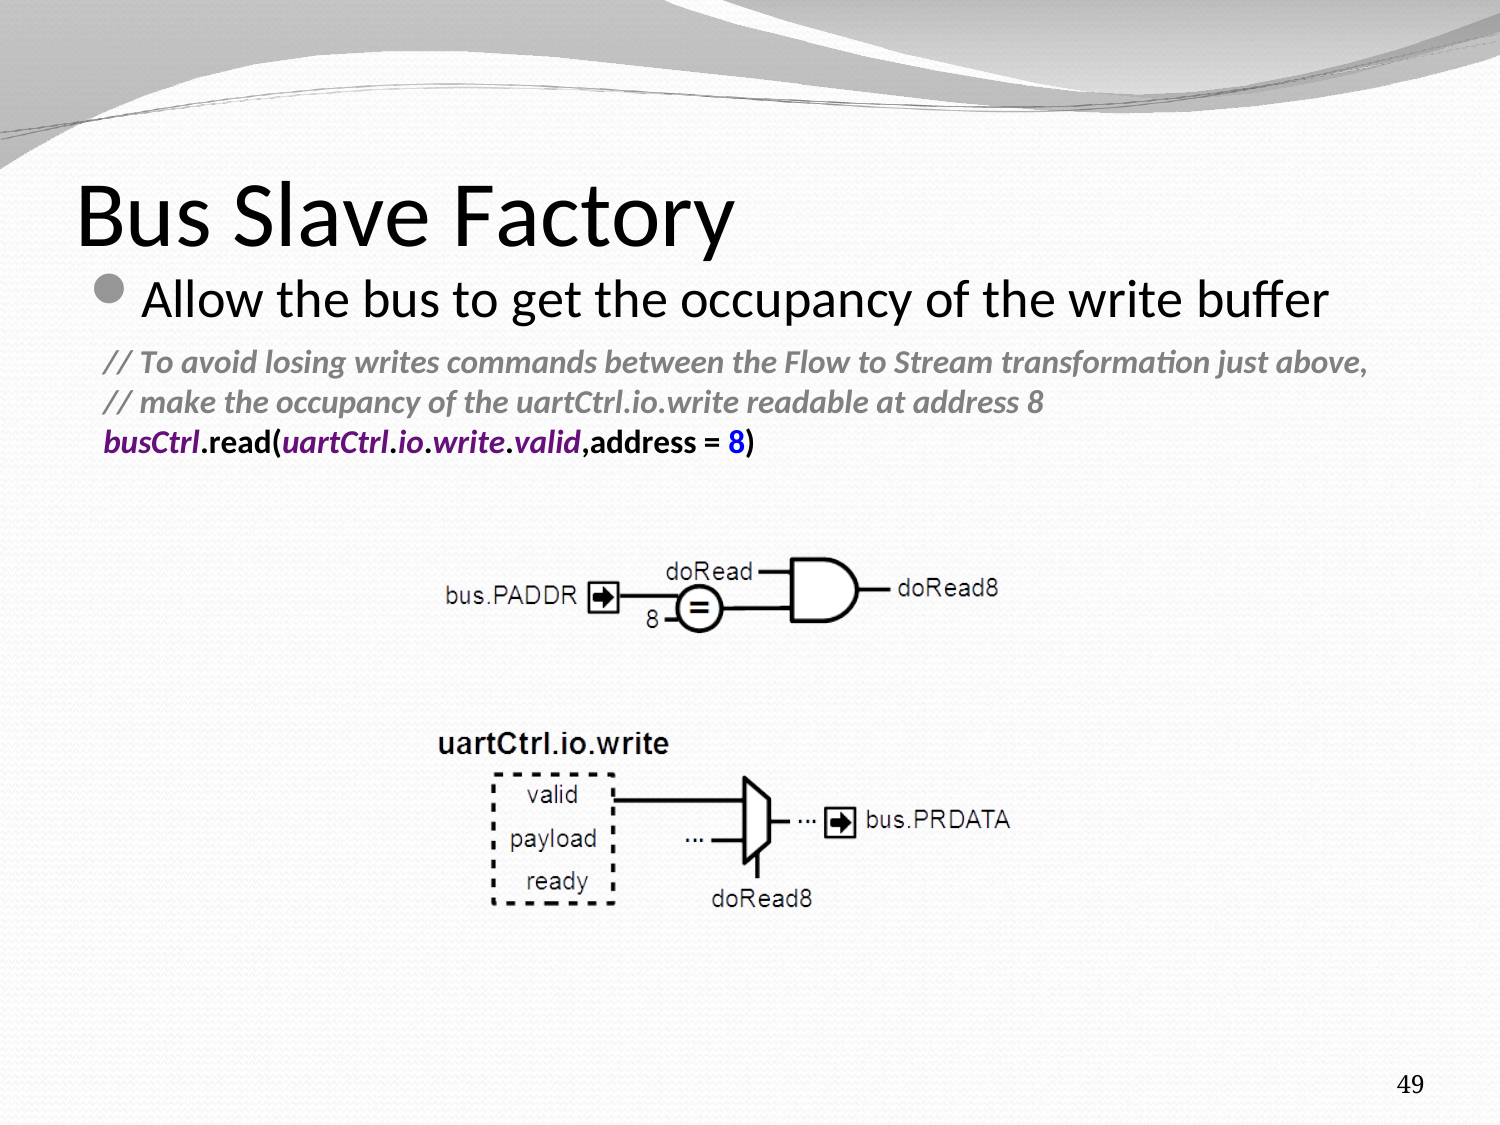

# Bus Slave Factory
Allow the bus to get the occupancy of the write buffer
// To avoid losing writes commands between the Flow to Stream transformation just above,
// make the occupancy of the uartCtrl.io.write readable at address 8
busCtrl.read(uartCtrl.io.write.valid,address = 8)